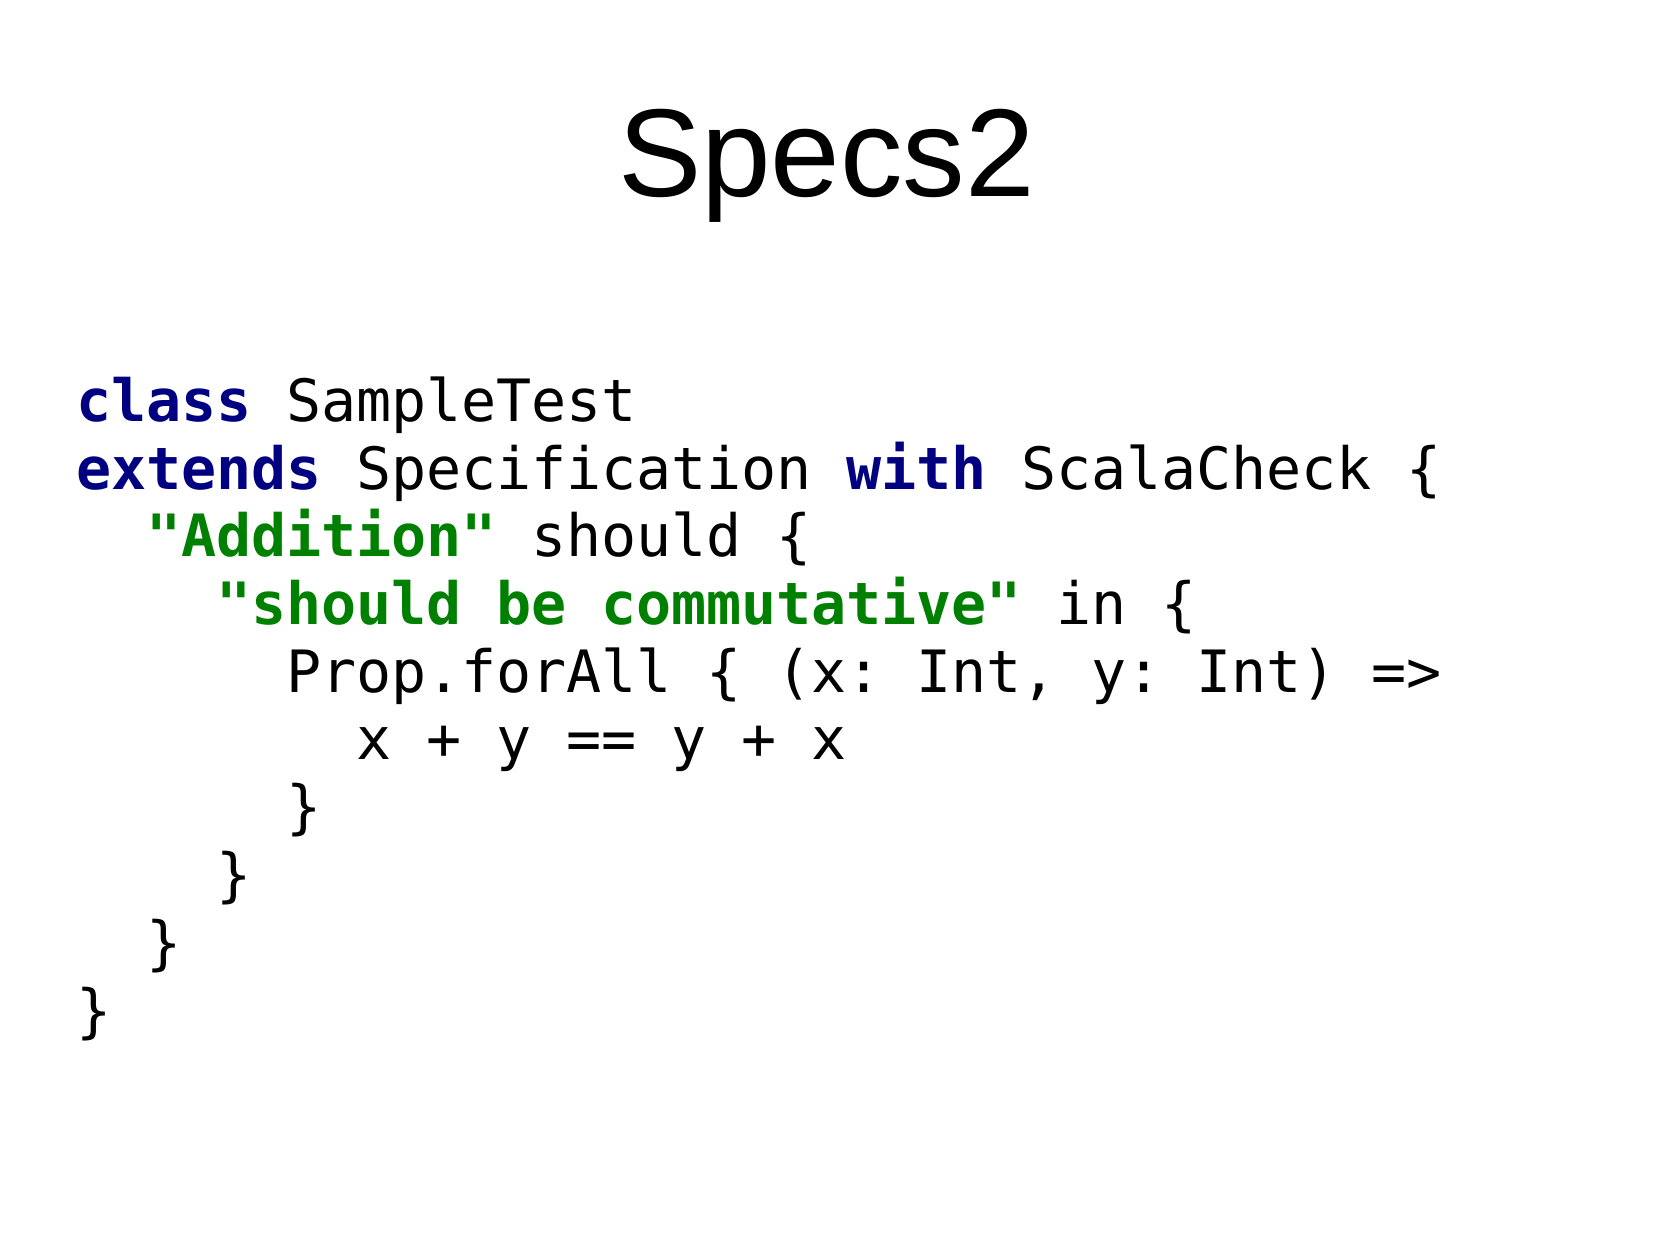

# Specs2
class SampleTest
extends Specification with ScalaCheck {
 "Addition" should {
 "should be commutative" in {
 Prop.forAll { (x: Int, y: Int) =>
 x + y == y + x
 }
 }
 }
}